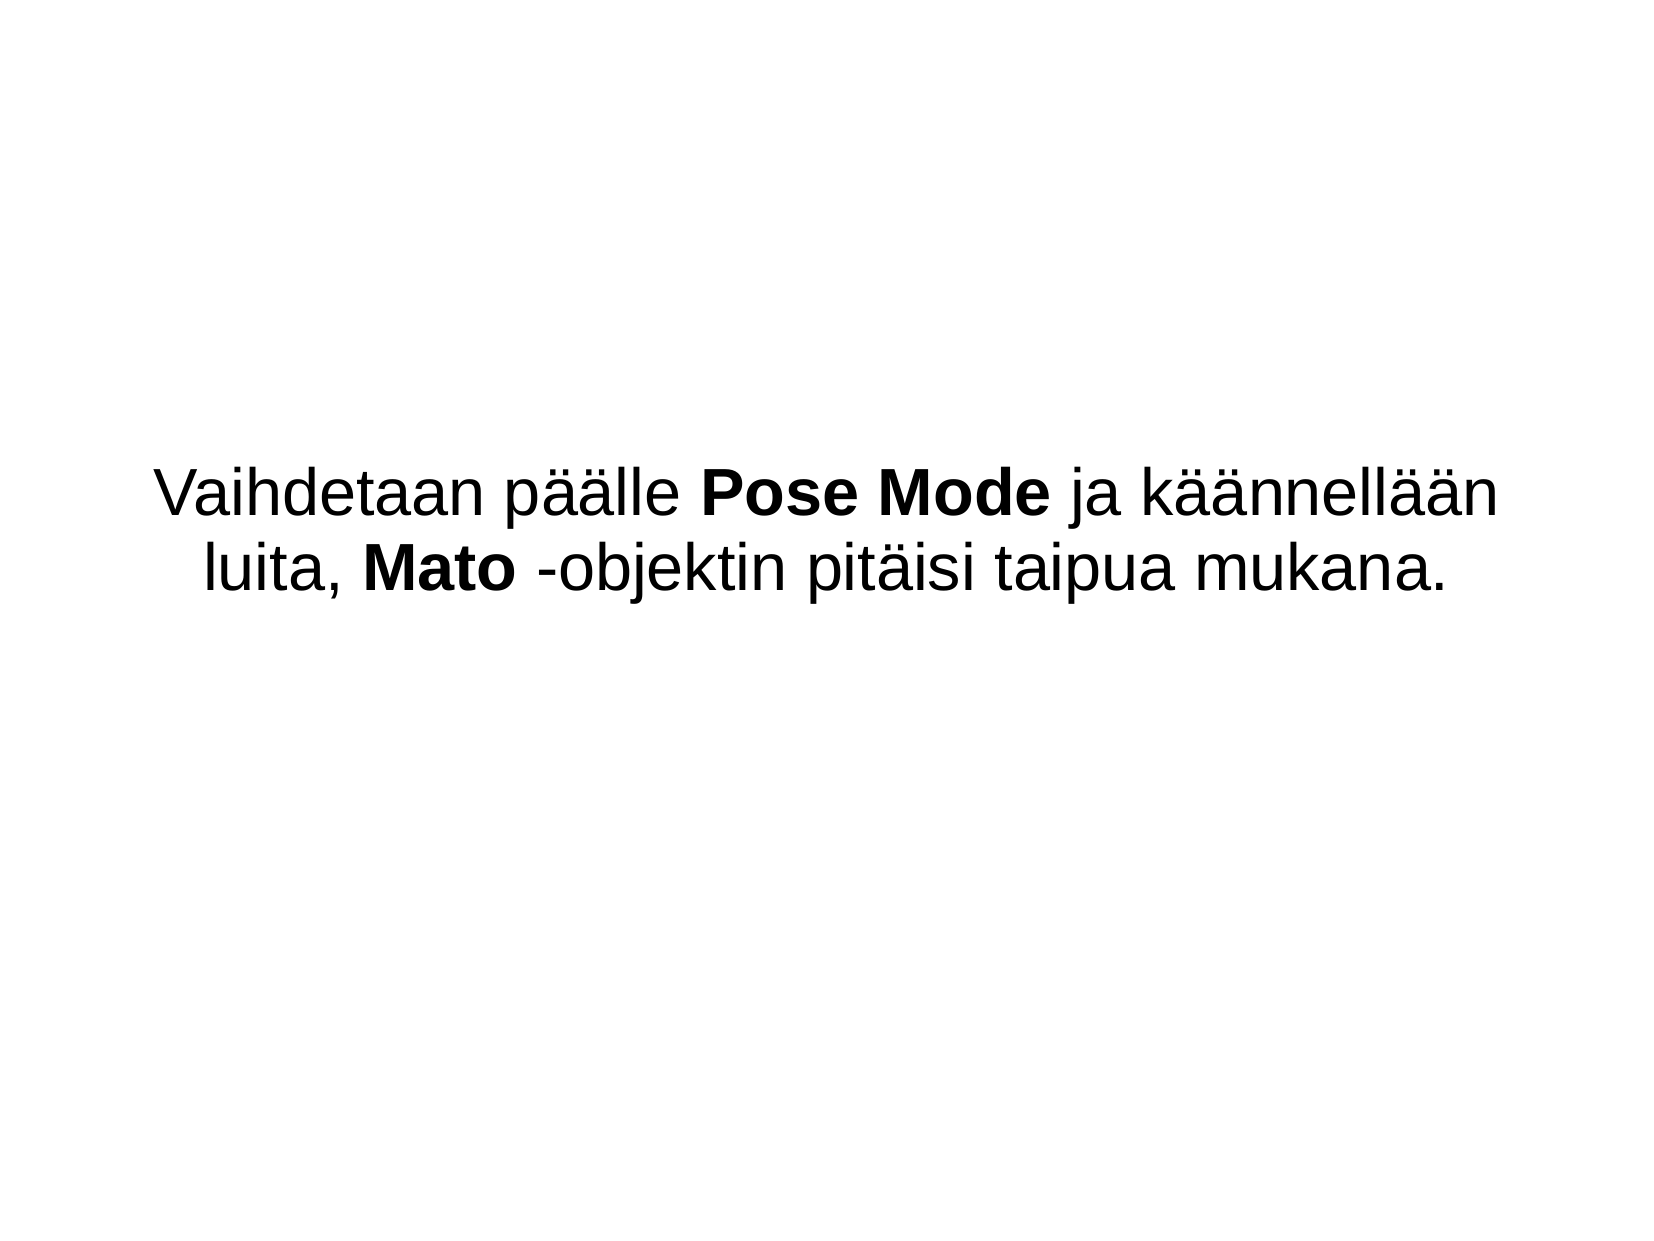

# Vaihdetaan päälle Pose Mode ja käännellään luita, Mato -objektin pitäisi taipua mukana.